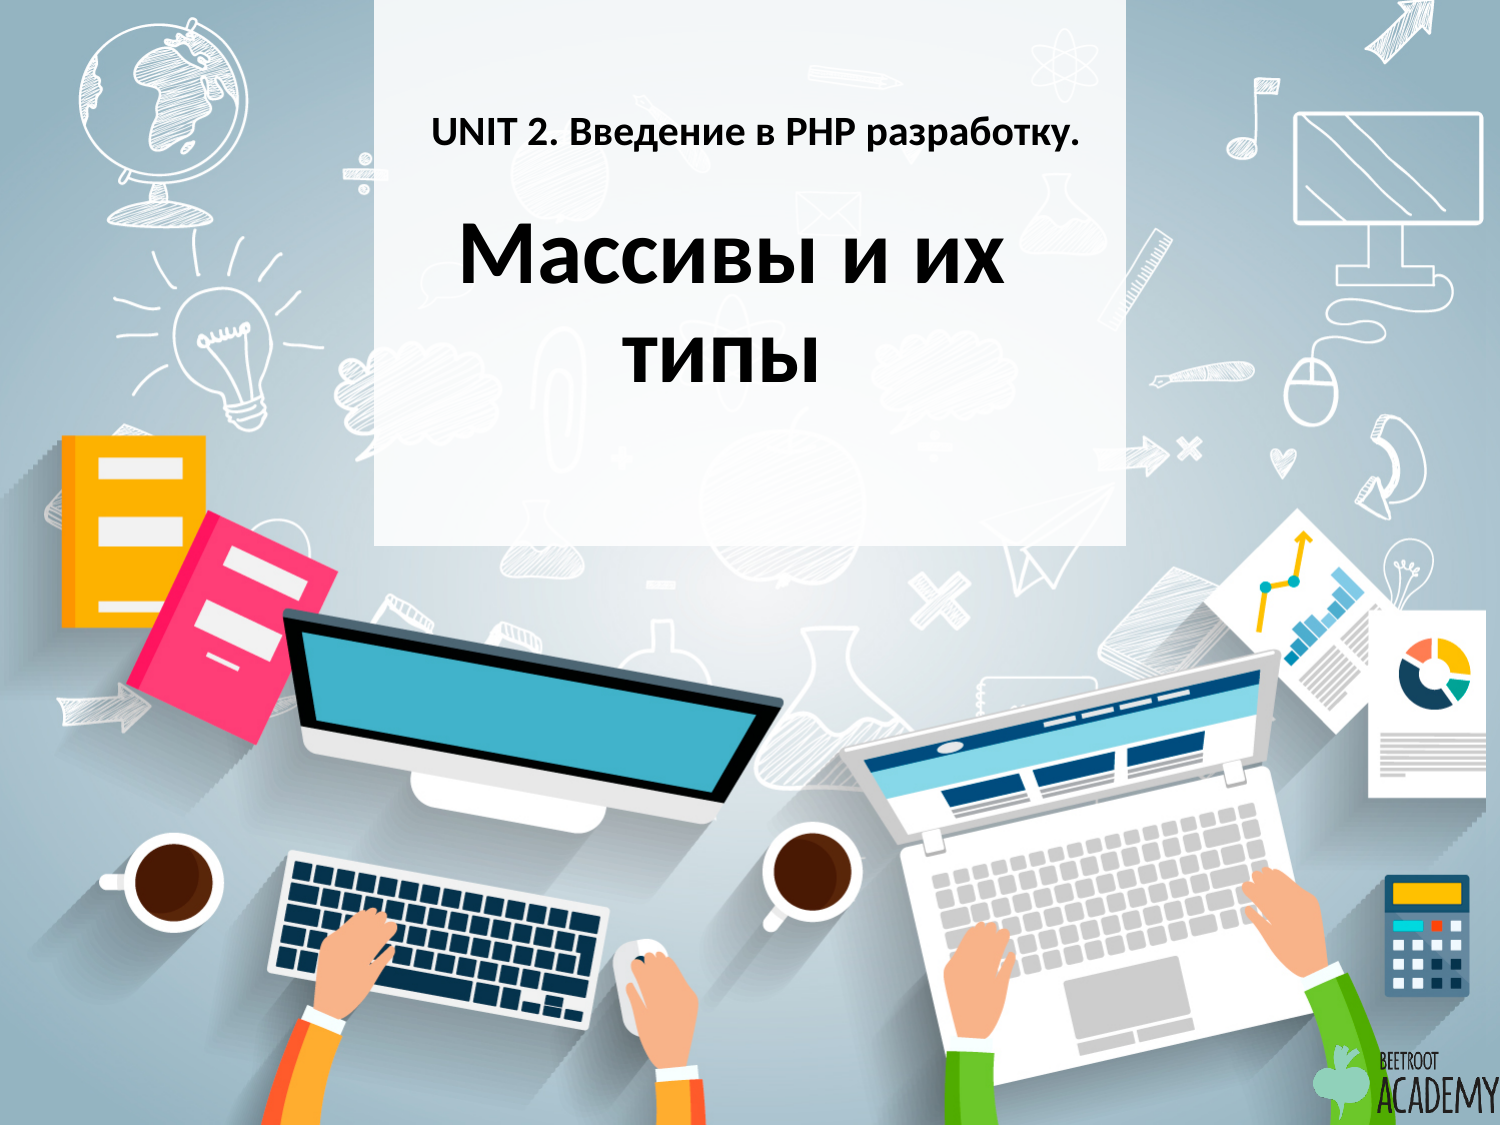

UNIT 2. Введение в PHP разработку.
 Массивы и их типы